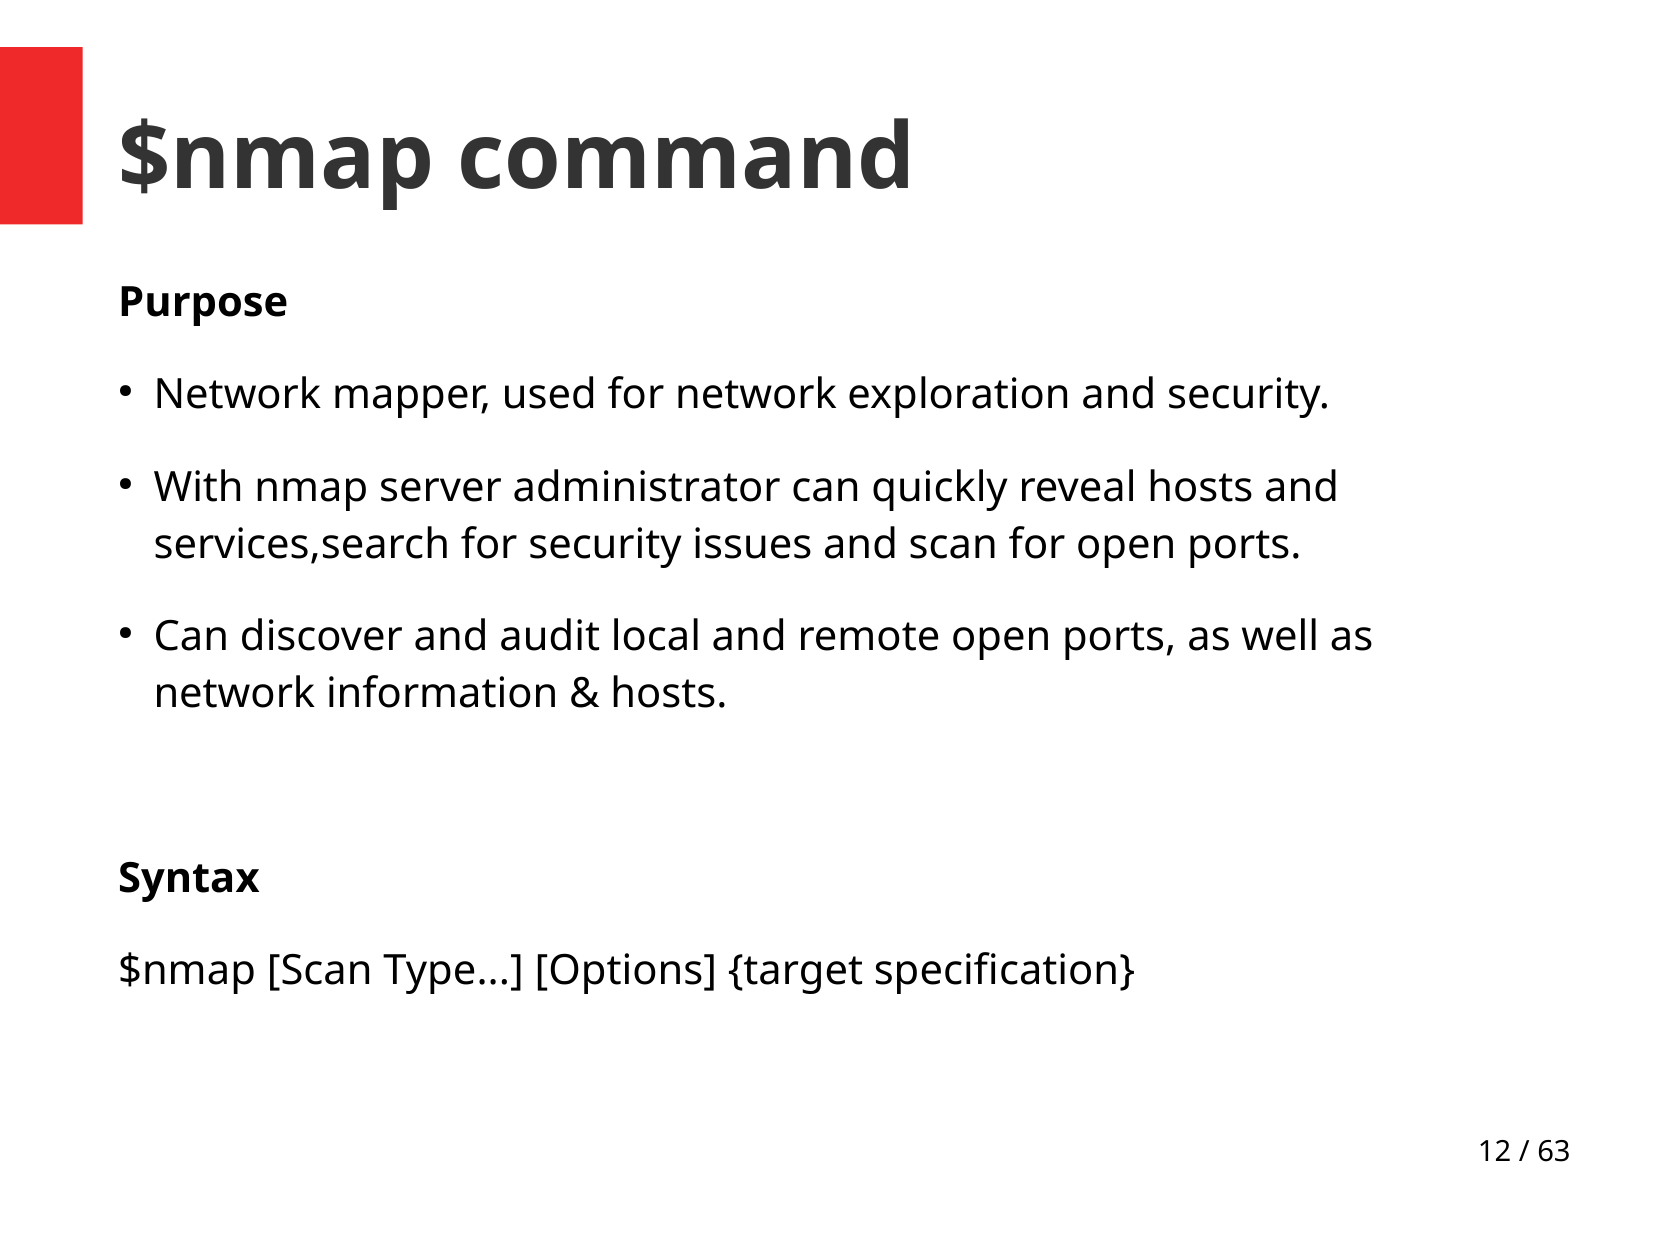

# $nmap command
Purpose
Network mapper, used for network exploration and security.
With nmap server administrator can quickly reveal hosts and services,search for security issues and scan for open ports.
Can discover and audit local and remote open ports, as well as network information & hosts.
Syntax
$nmap [Scan Type...] [Options] {target specification}
12